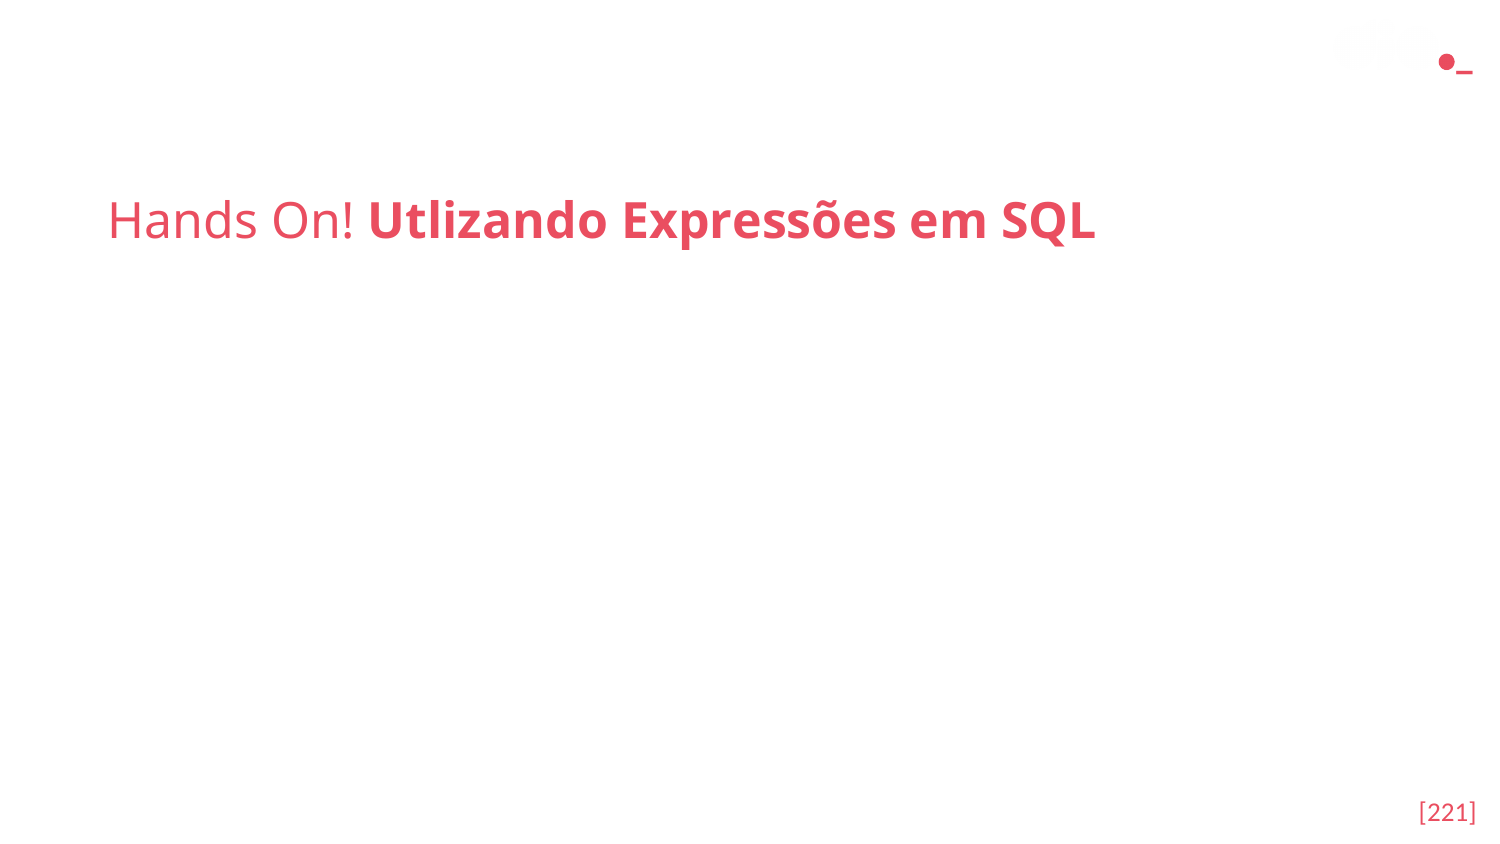

Hands On! Utlizando Expressões em SQL
“Falar é fácil.
 Mostre-me o código!”
Linus Torvalds